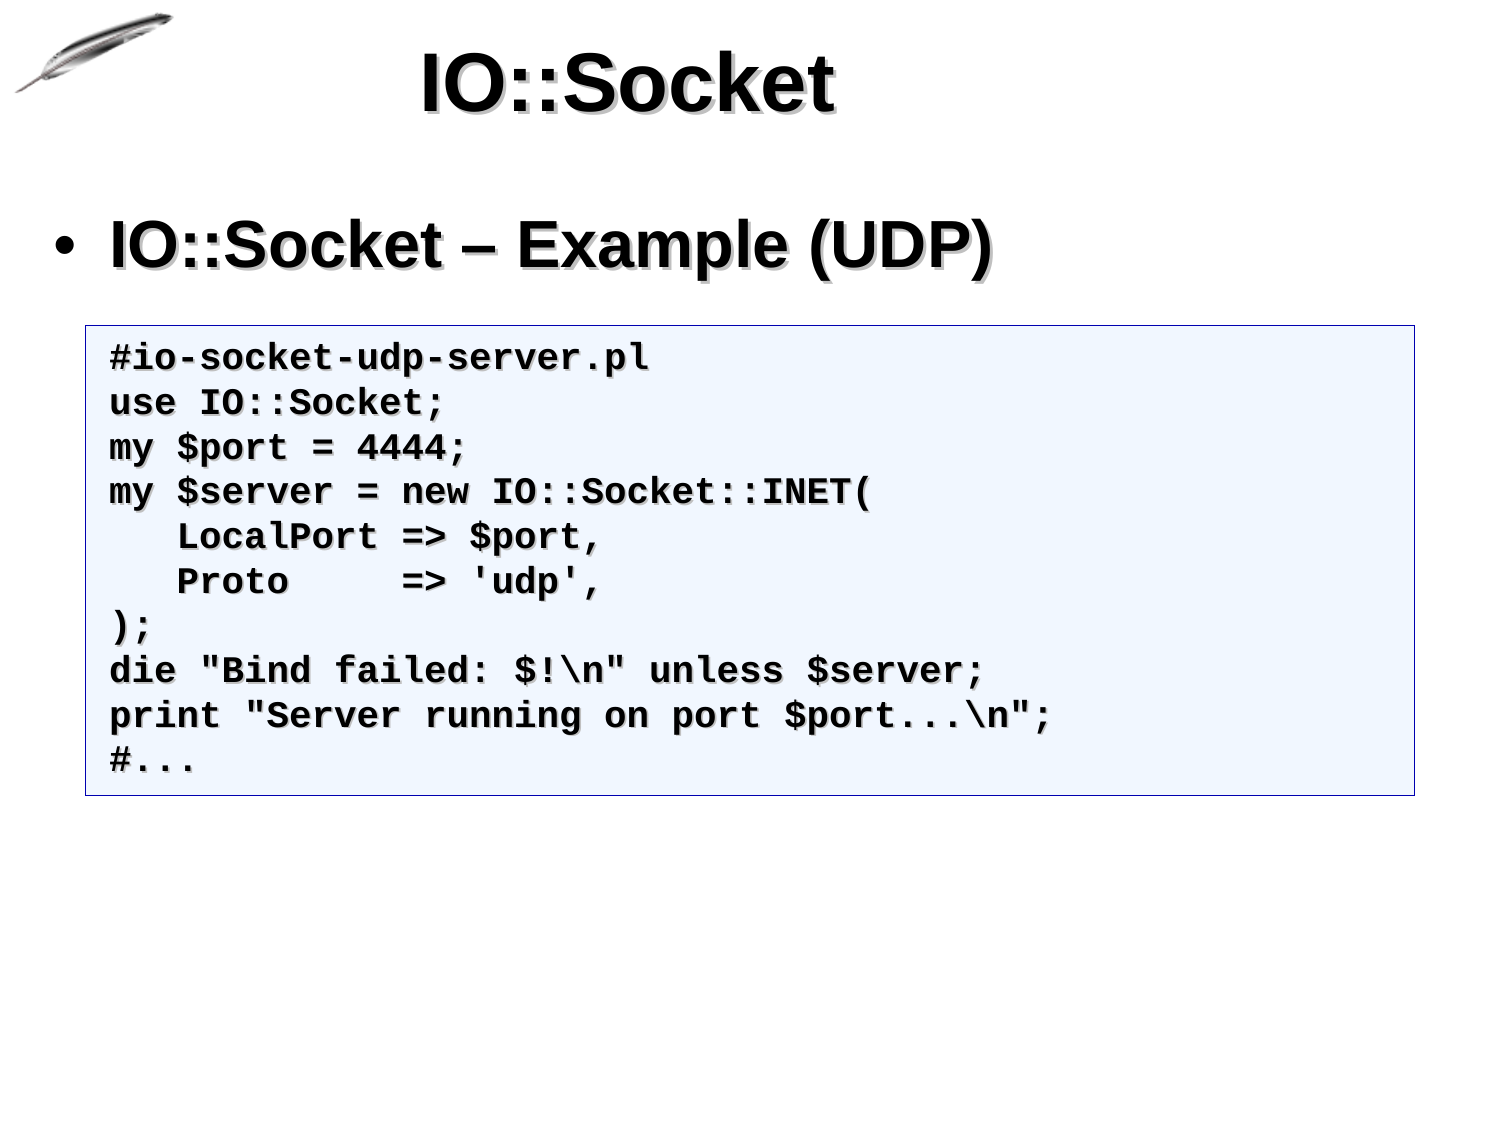

# IO::Socket
IO::Socket – Example (UDP)
#io-socket-udp-server.pl
use IO::Socket;
my $port = 4444;
my $server = new IO::Socket::INET(
 LocalPort => $port,
 Proto => 'udp',
);
die "Bind failed: $!\n" unless $server;
print "Server running on port $port...\n";
#...